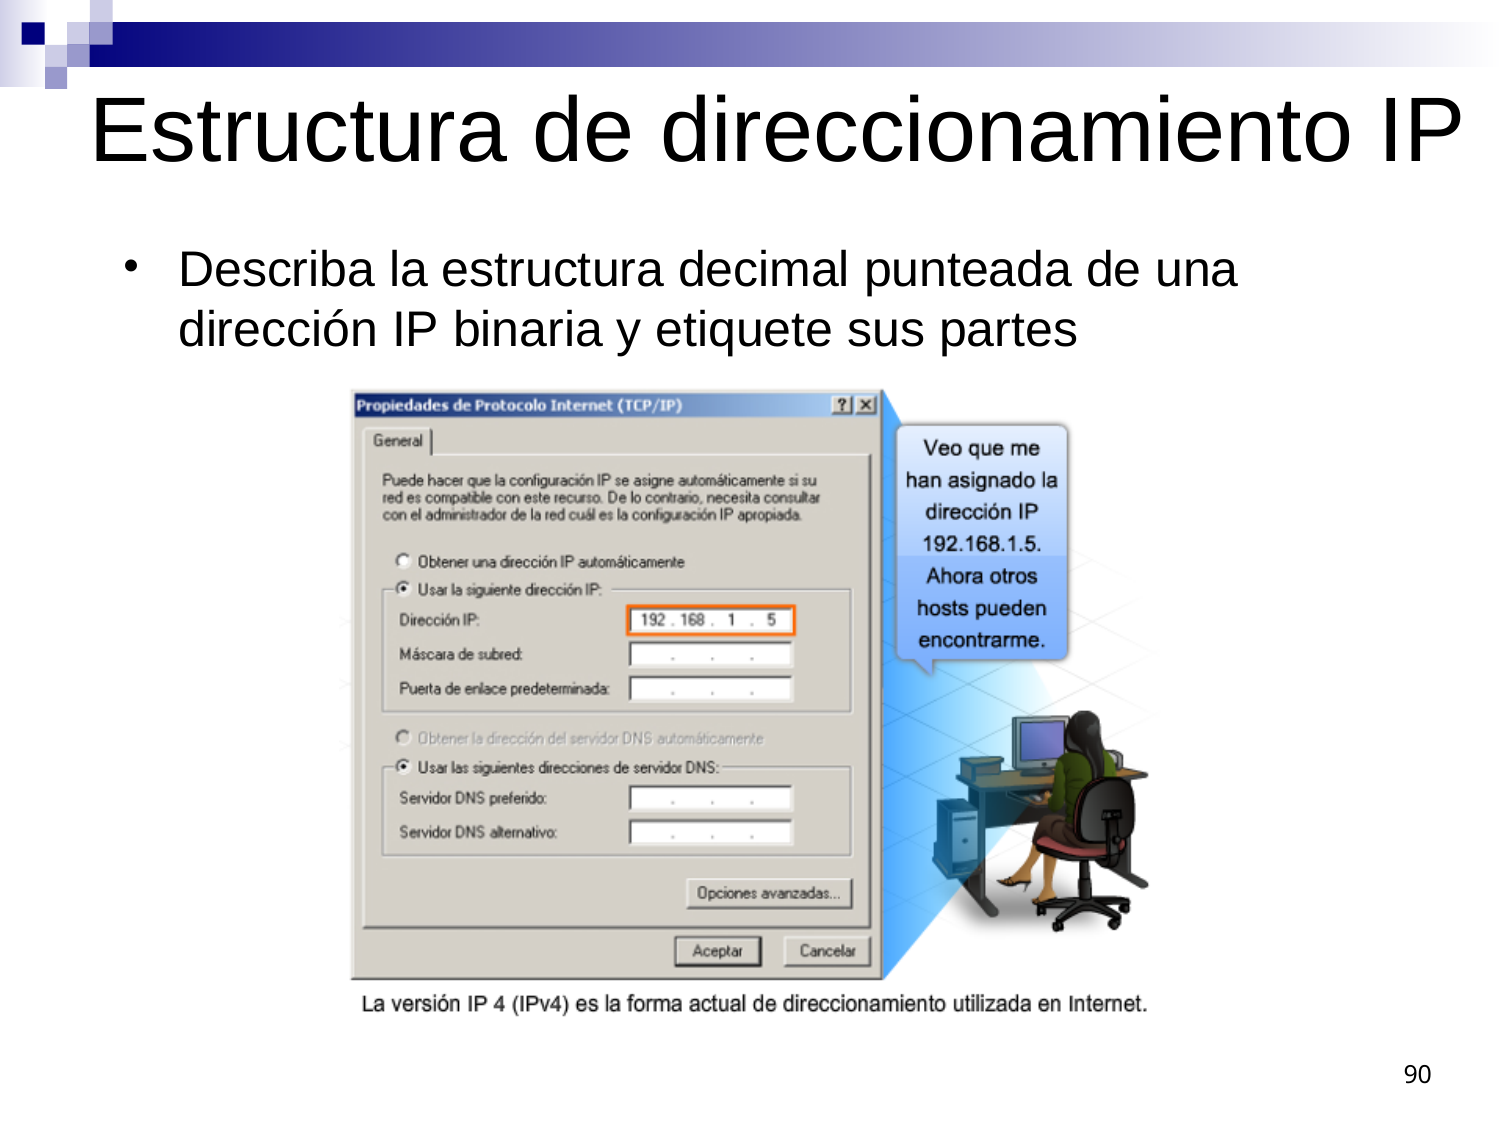

Estructura de direccionamiento IP
Describa la estructura decimal punteada de una dirección IP binaria y etiquete sus partes